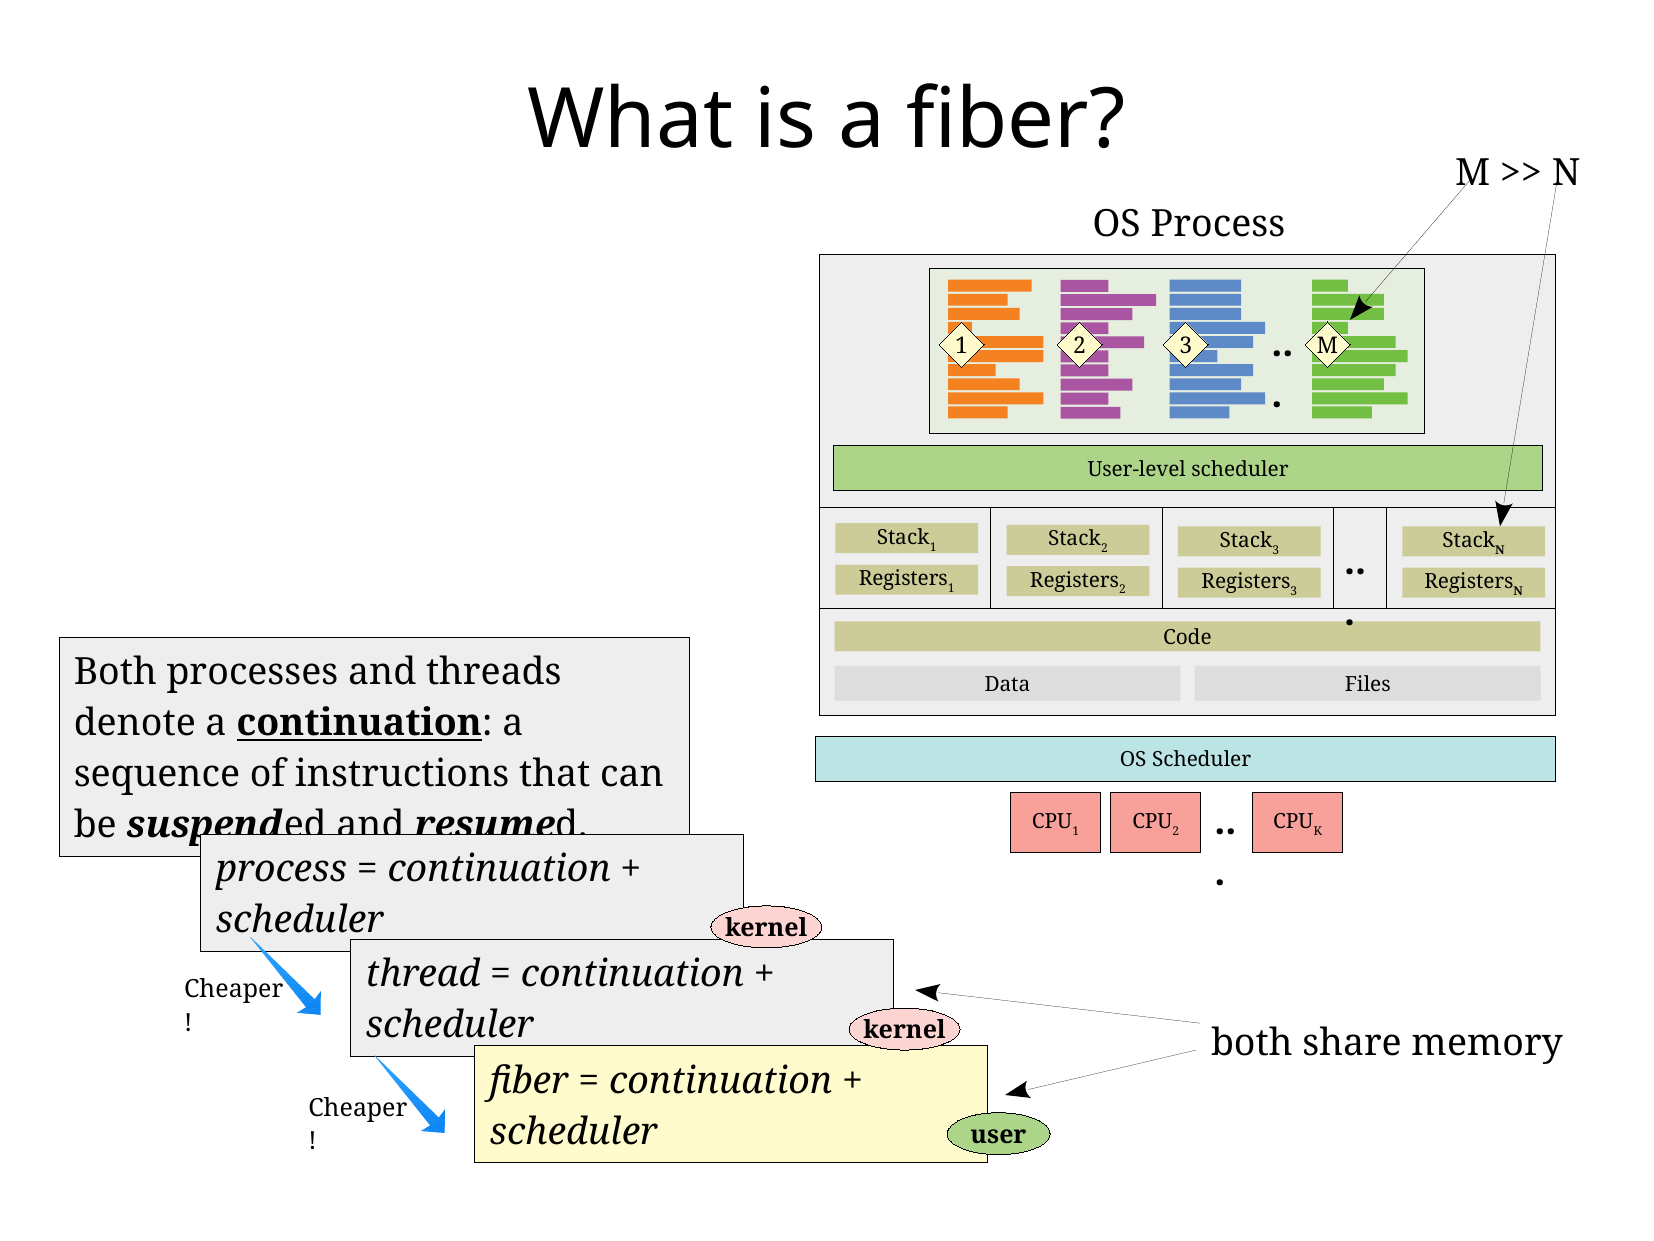

# What is a fiber?
M >> N
OS Process
Stack1
Stack2
Stack3
StackN
...
Registers1
Registers2
Registers3
RegistersN
Code
Data
Files
OS Scheduler
...
CPU1
CPU2
CPUK
...
M
3
2
1
User-level scheduler
Both processes and threads denote a continuation: a sequence of instructions that can be suspended and resumed.
process = continuation + scheduler
thread = continuation + scheduler
Cheaper!
kernel
kernel
both share memory
fiber = continuation + scheduler
Cheaper!
user